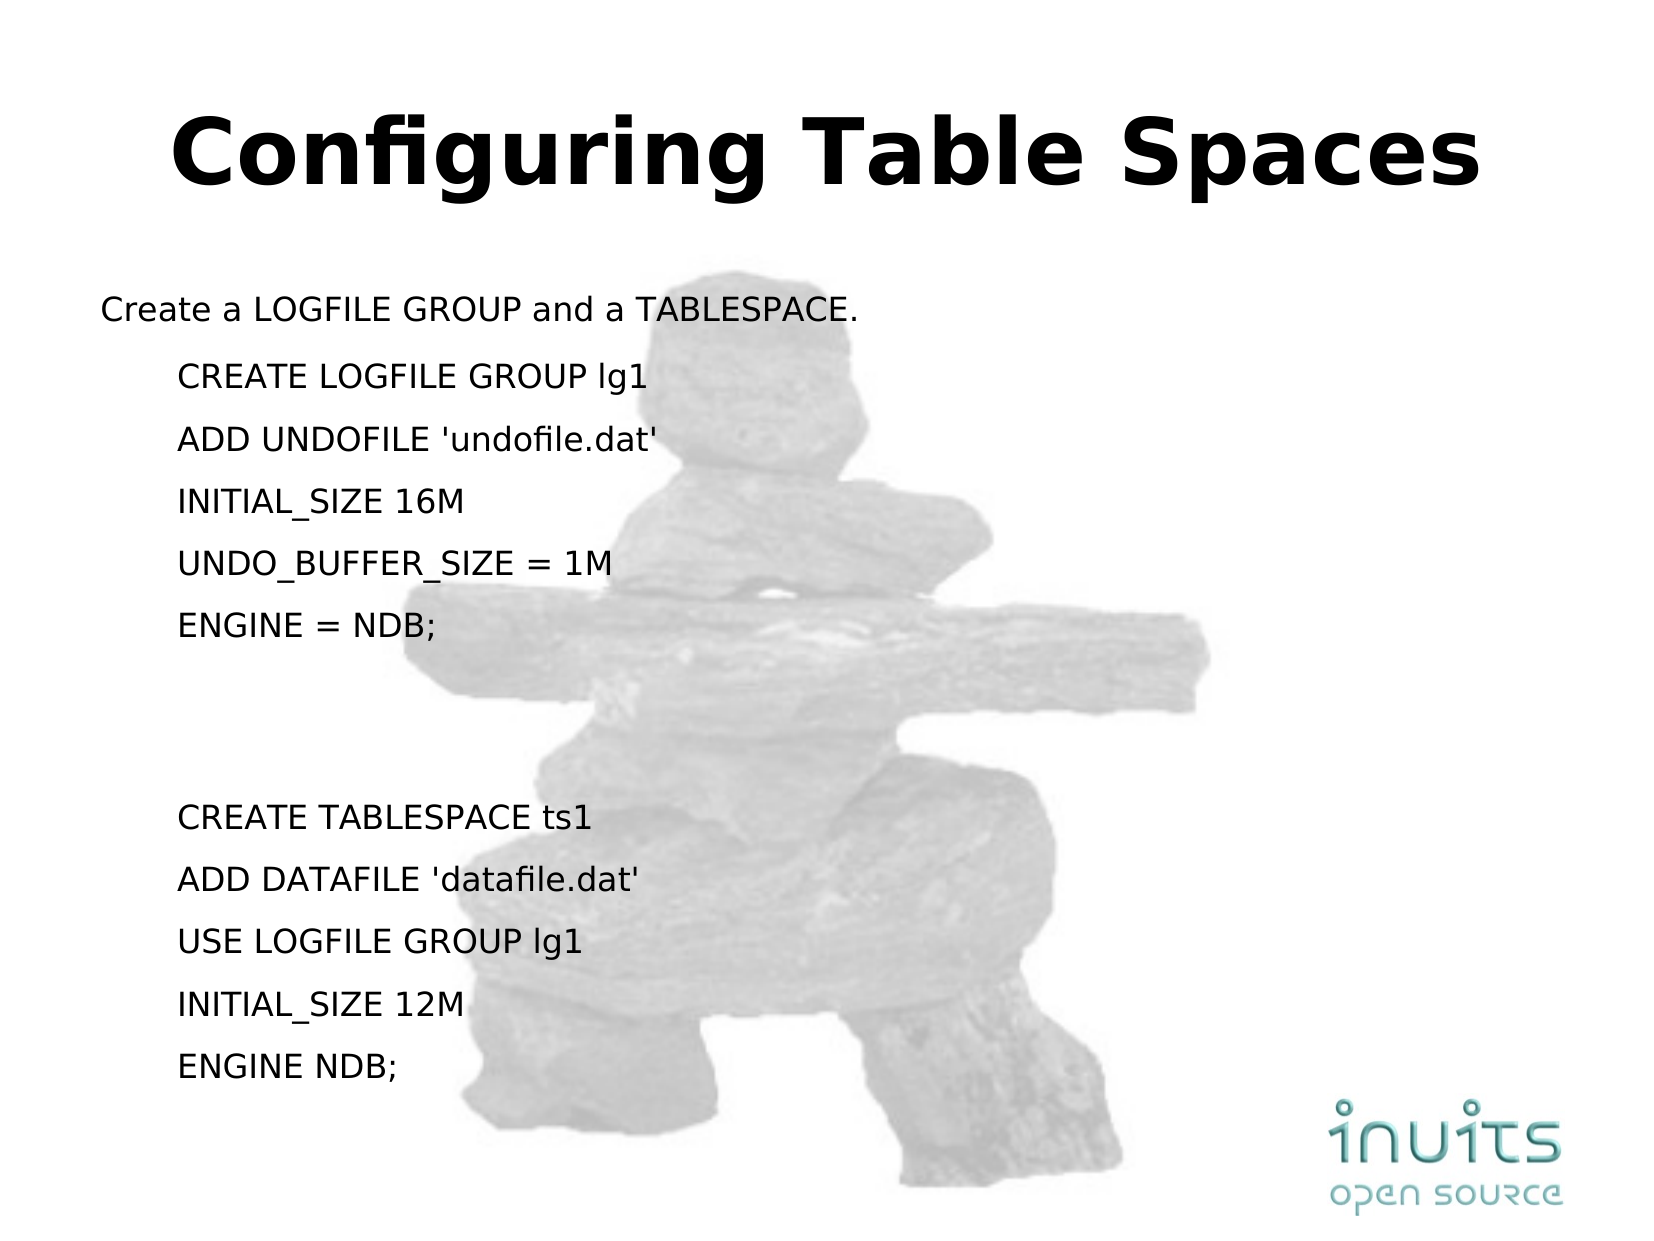

# Configuring Table Spaces
Create a LOGFILE GROUP and a TABLESPACE.
CREATE LOGFILE GROUP lg1
ADD UNDOFILE 'undofile.dat'
INITIAL_SIZE 16M
UNDO_BUFFER_SIZE = 1M
ENGINE = NDB;
CREATE TABLESPACE ts1
ADD DATAFILE 'datafile.dat'
USE LOGFILE GROUP lg1
INITIAL_SIZE 12M
ENGINE NDB;